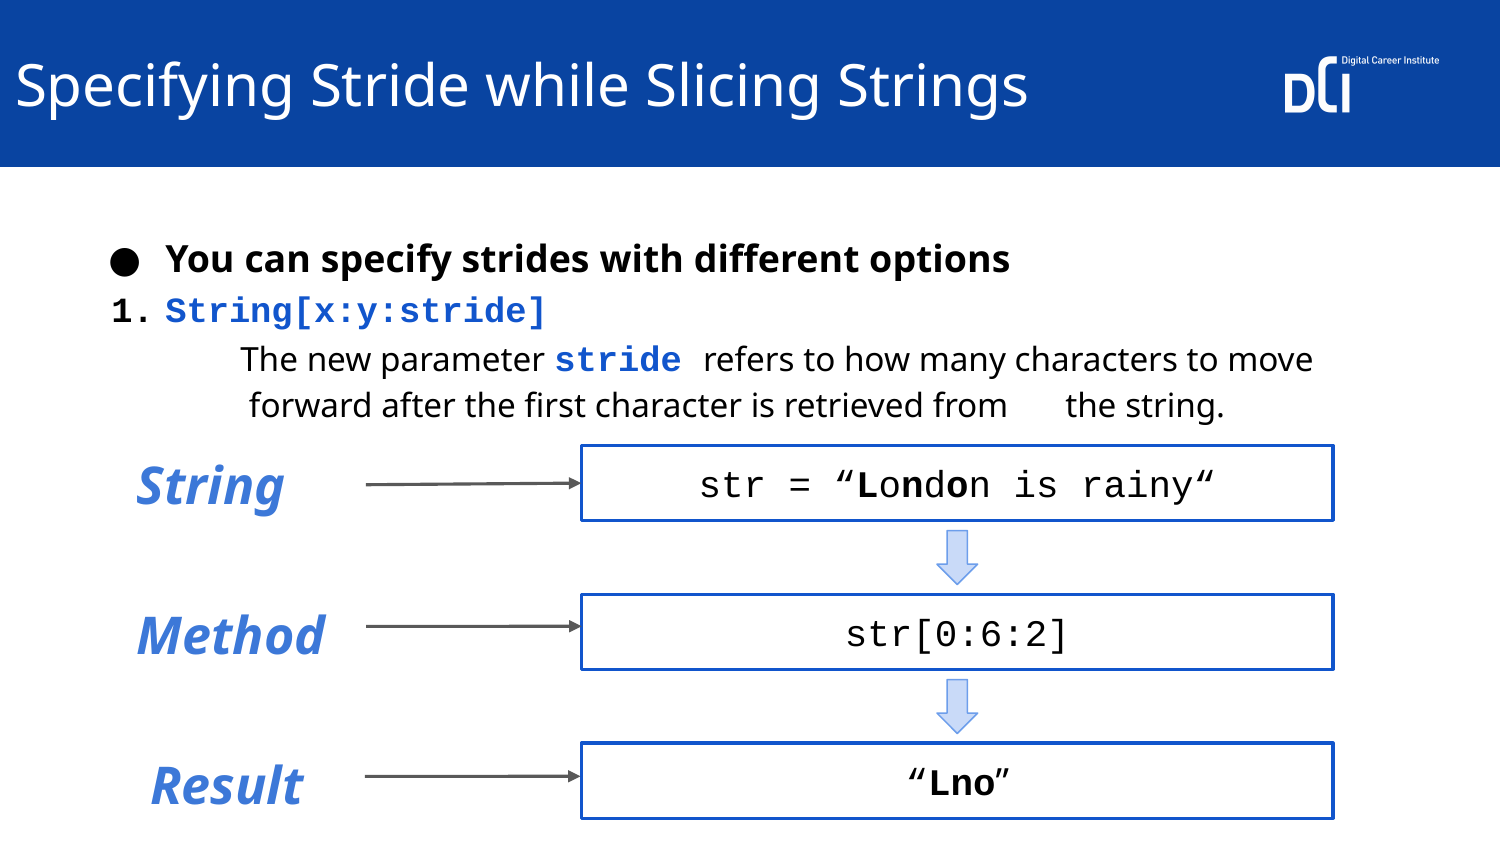

# Specifying Stride while Slicing Strings
You can specify strides with different options
String[x:y:stride]
	The new parameter stride refers to how many characters to move
	 forward after the first character is retrieved from	the string.
String
str = “London is rainy“
Method
str[0:6:2]
Result
“Lno”